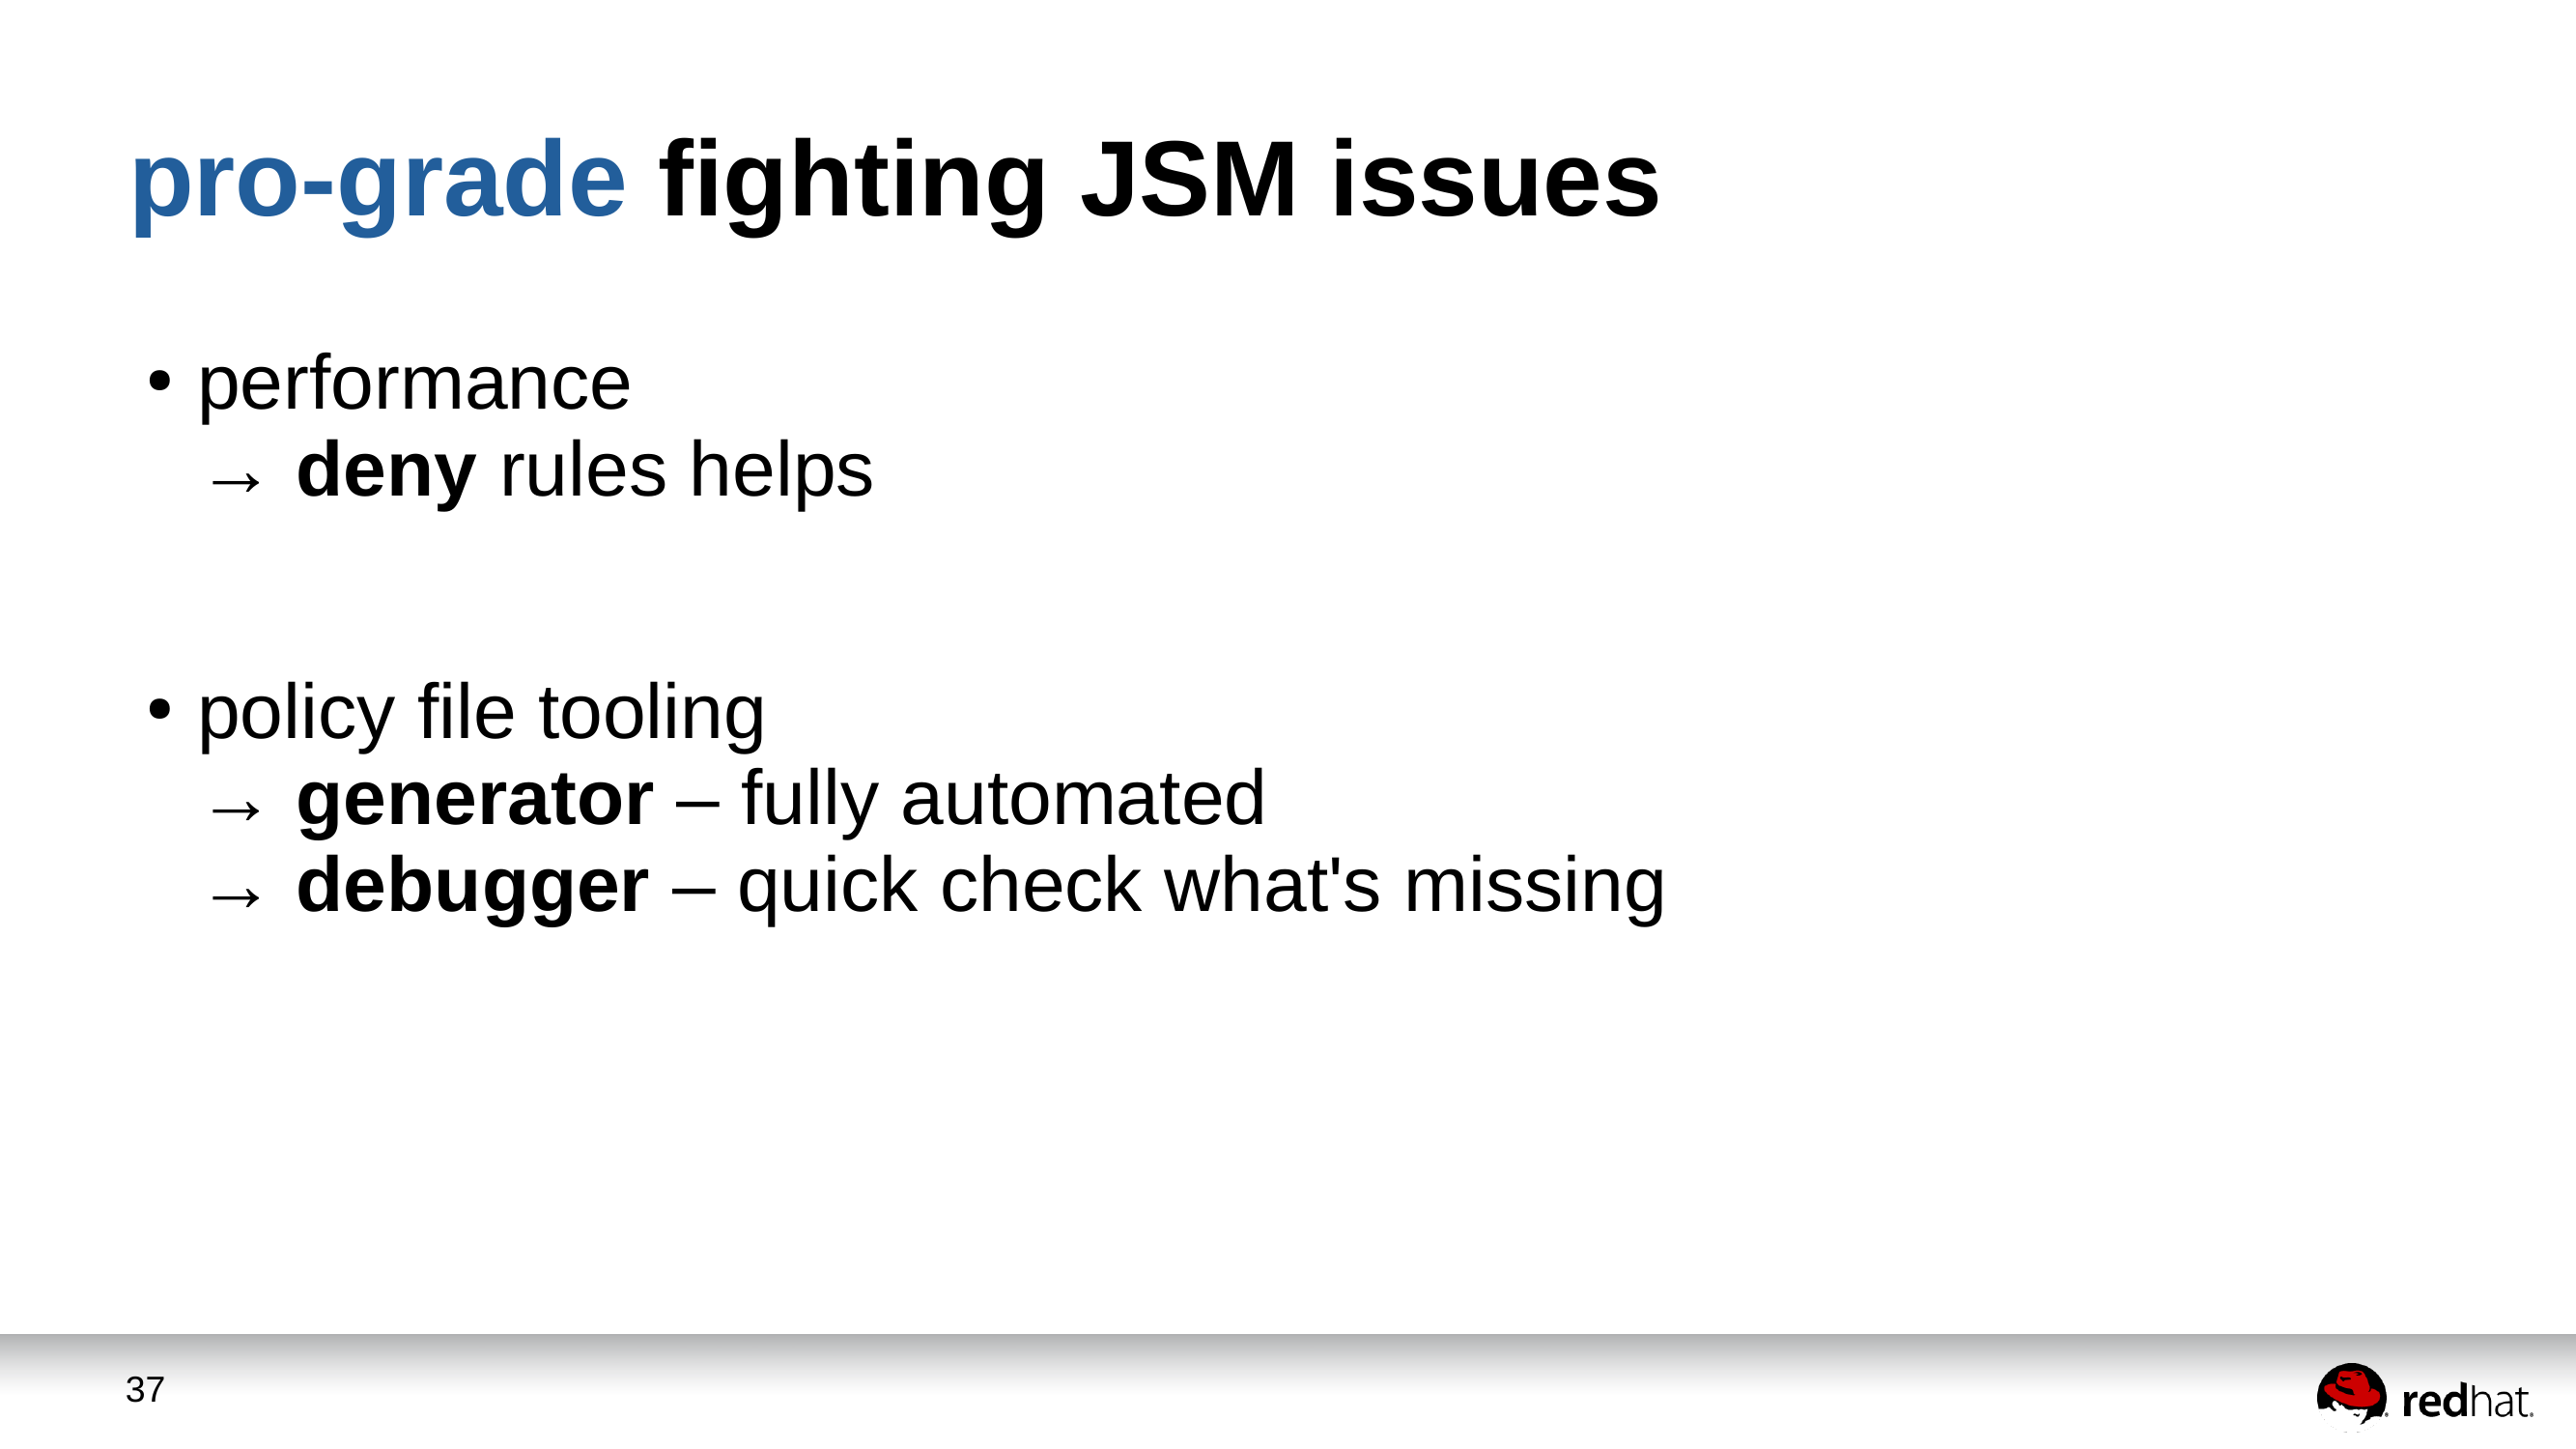

# pro-grade fighting JSM issues
performance
→ deny rules helps
policy file tooling
→ generator – fully automated
→ debugger – quick check what's missing
37